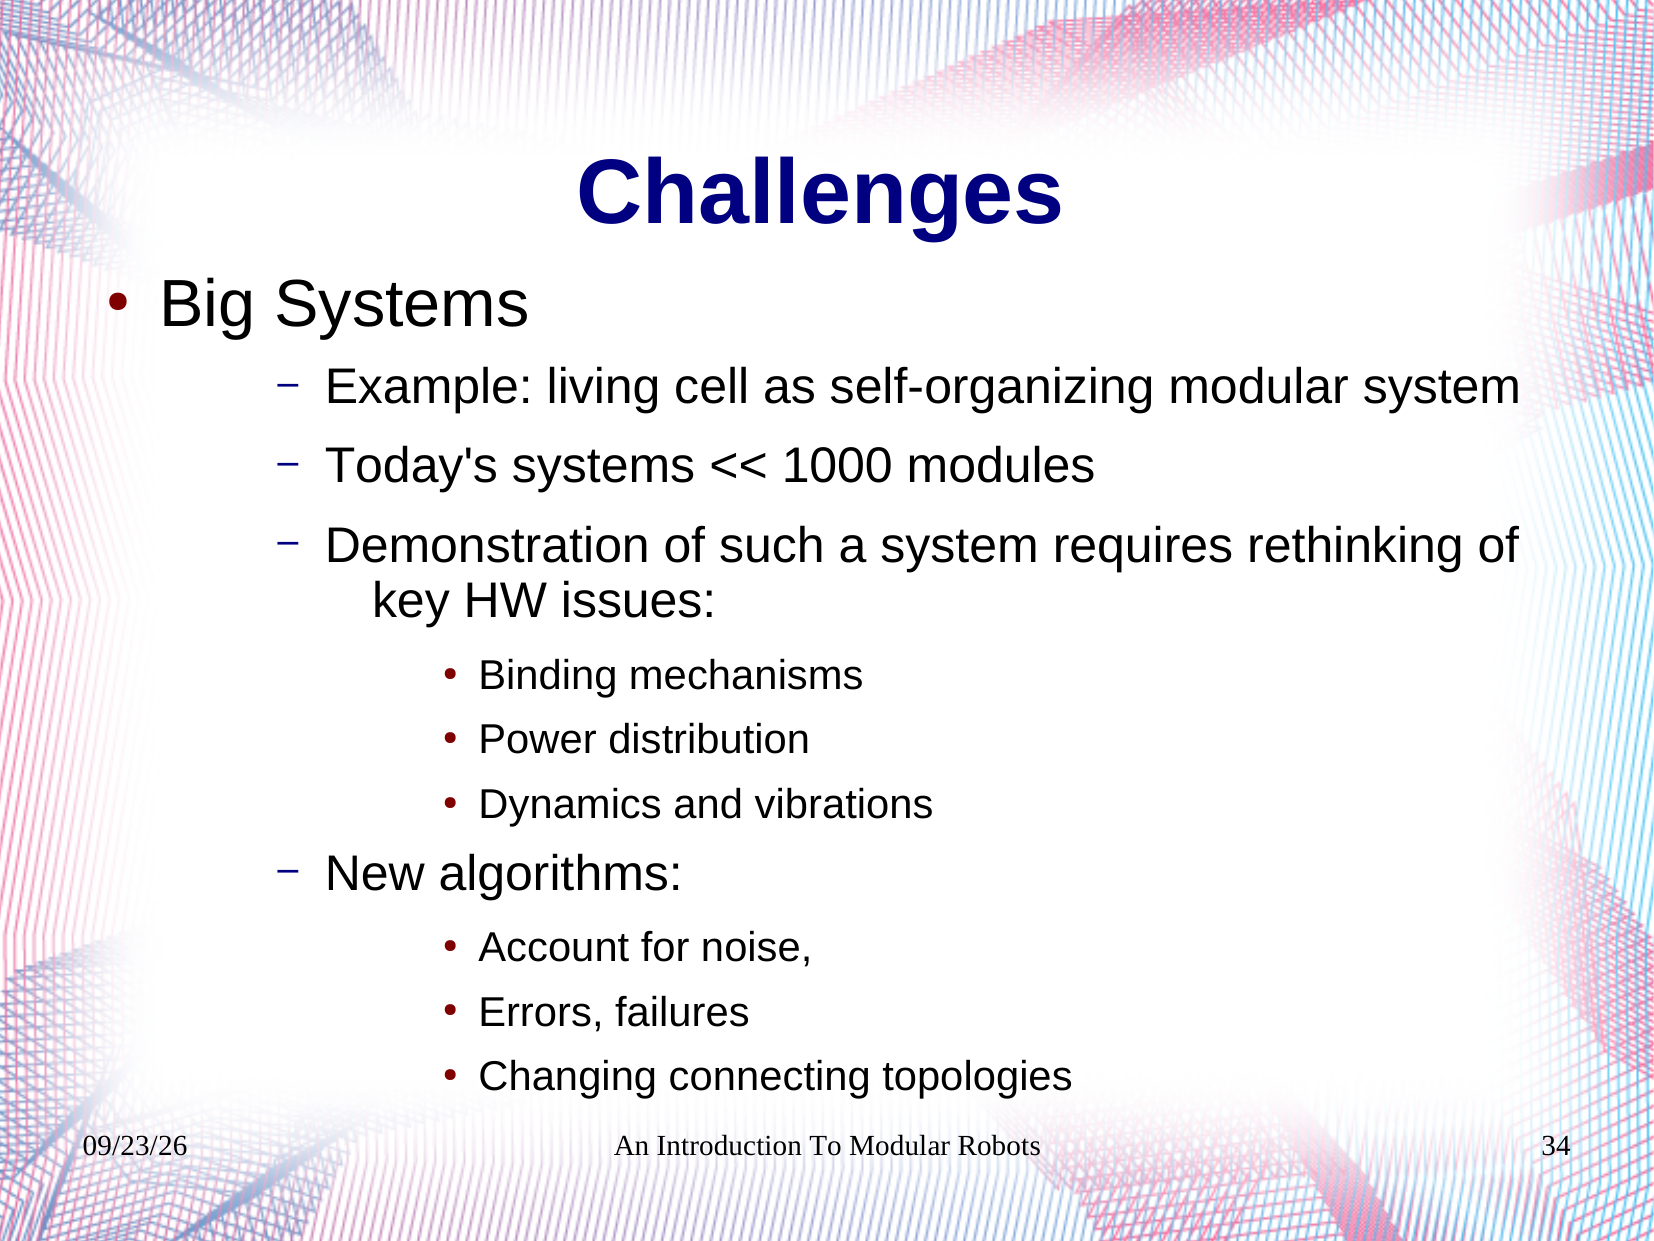

# Challenges
Big Systems
Example: living cell as self-organizing modular system
Today's systems << 1000 modules
Demonstration of such a system requires rethinking of key HW issues:
Binding mechanisms
Power distribution
Dynamics and vibrations
New algorithms:
Account for noise,
Errors, failures
Changing connecting topologies
An Introduction To Modular Robots
34